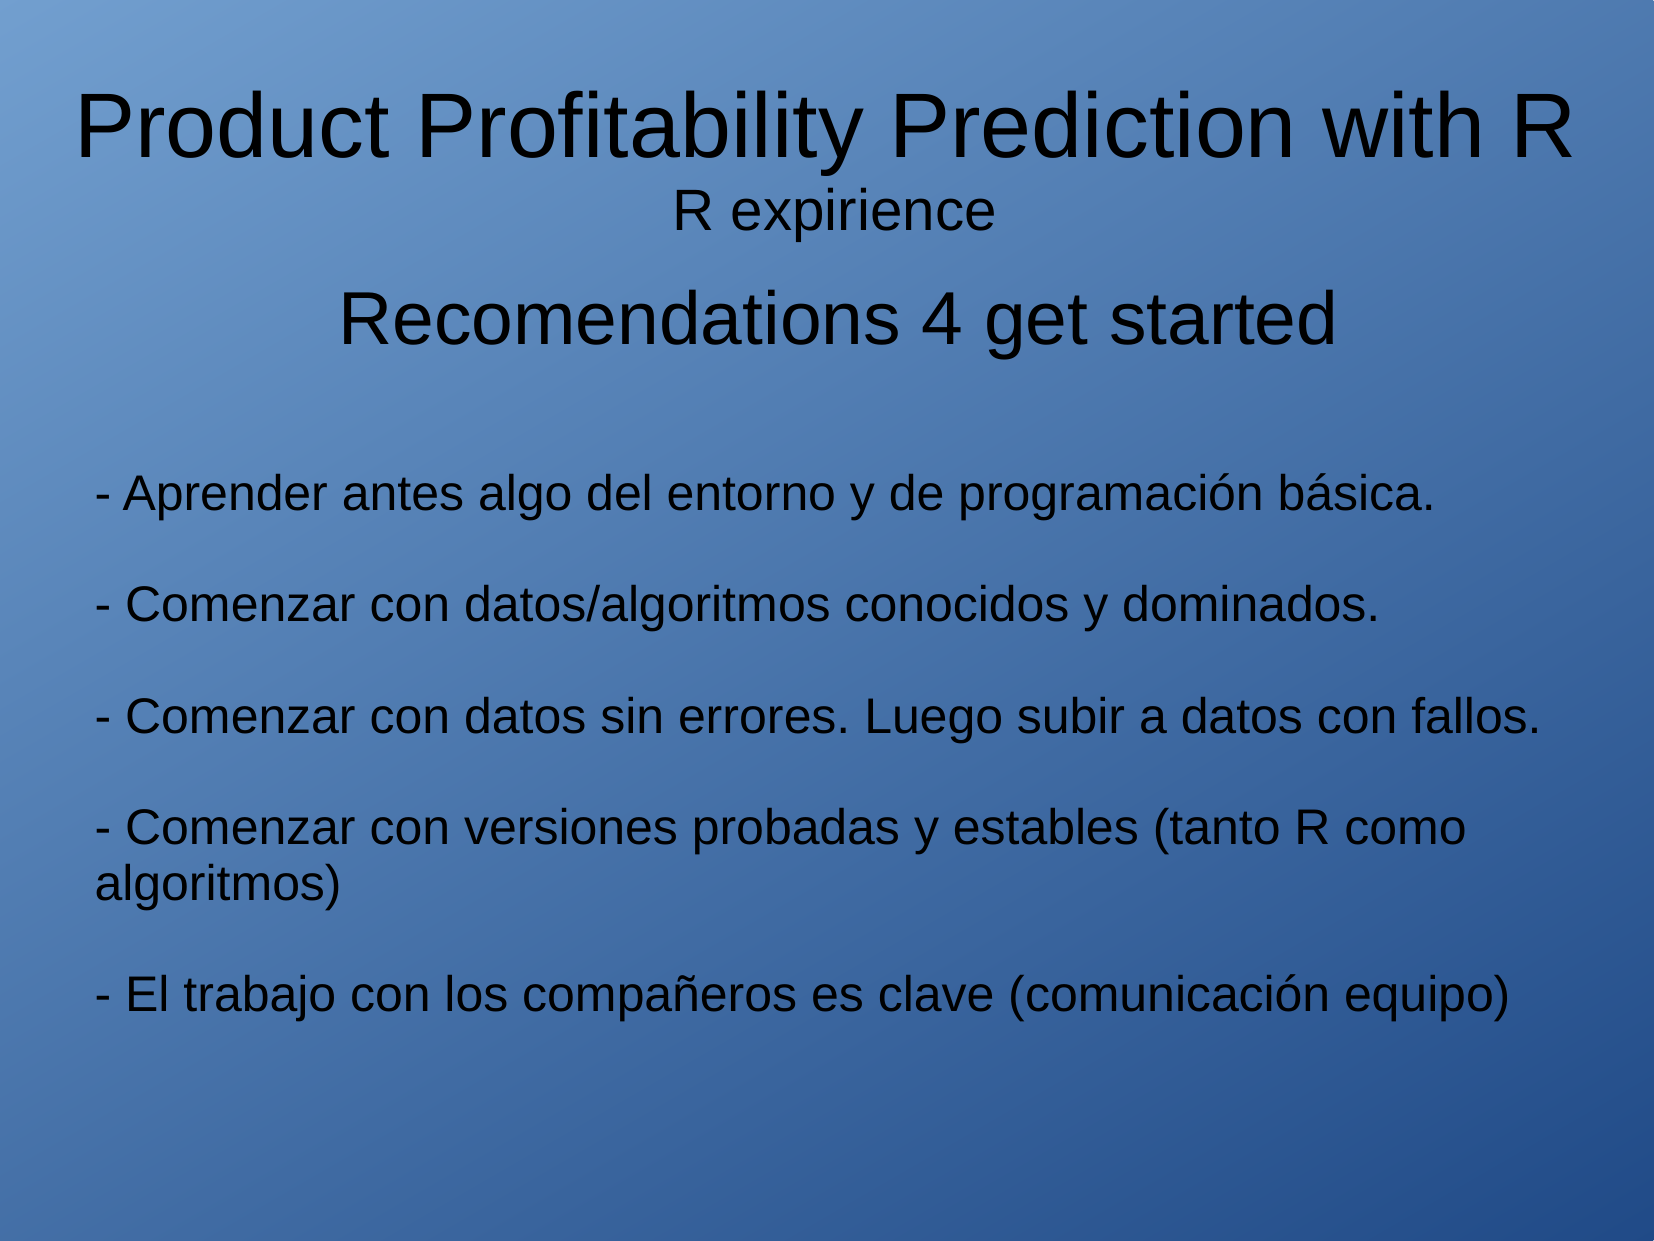

# Product Profitability Prediction with R R expirience
Recomendations 4 get started
- Aprender antes algo del entorno y de programación básica.
- Comenzar con datos/algoritmos conocidos y dominados.
- Comenzar con datos sin errores. Luego subir a datos con fallos.
- Comenzar con versiones probadas y estables (tanto R como algoritmos)
- El trabajo con los compañeros es clave (comunicación equipo)